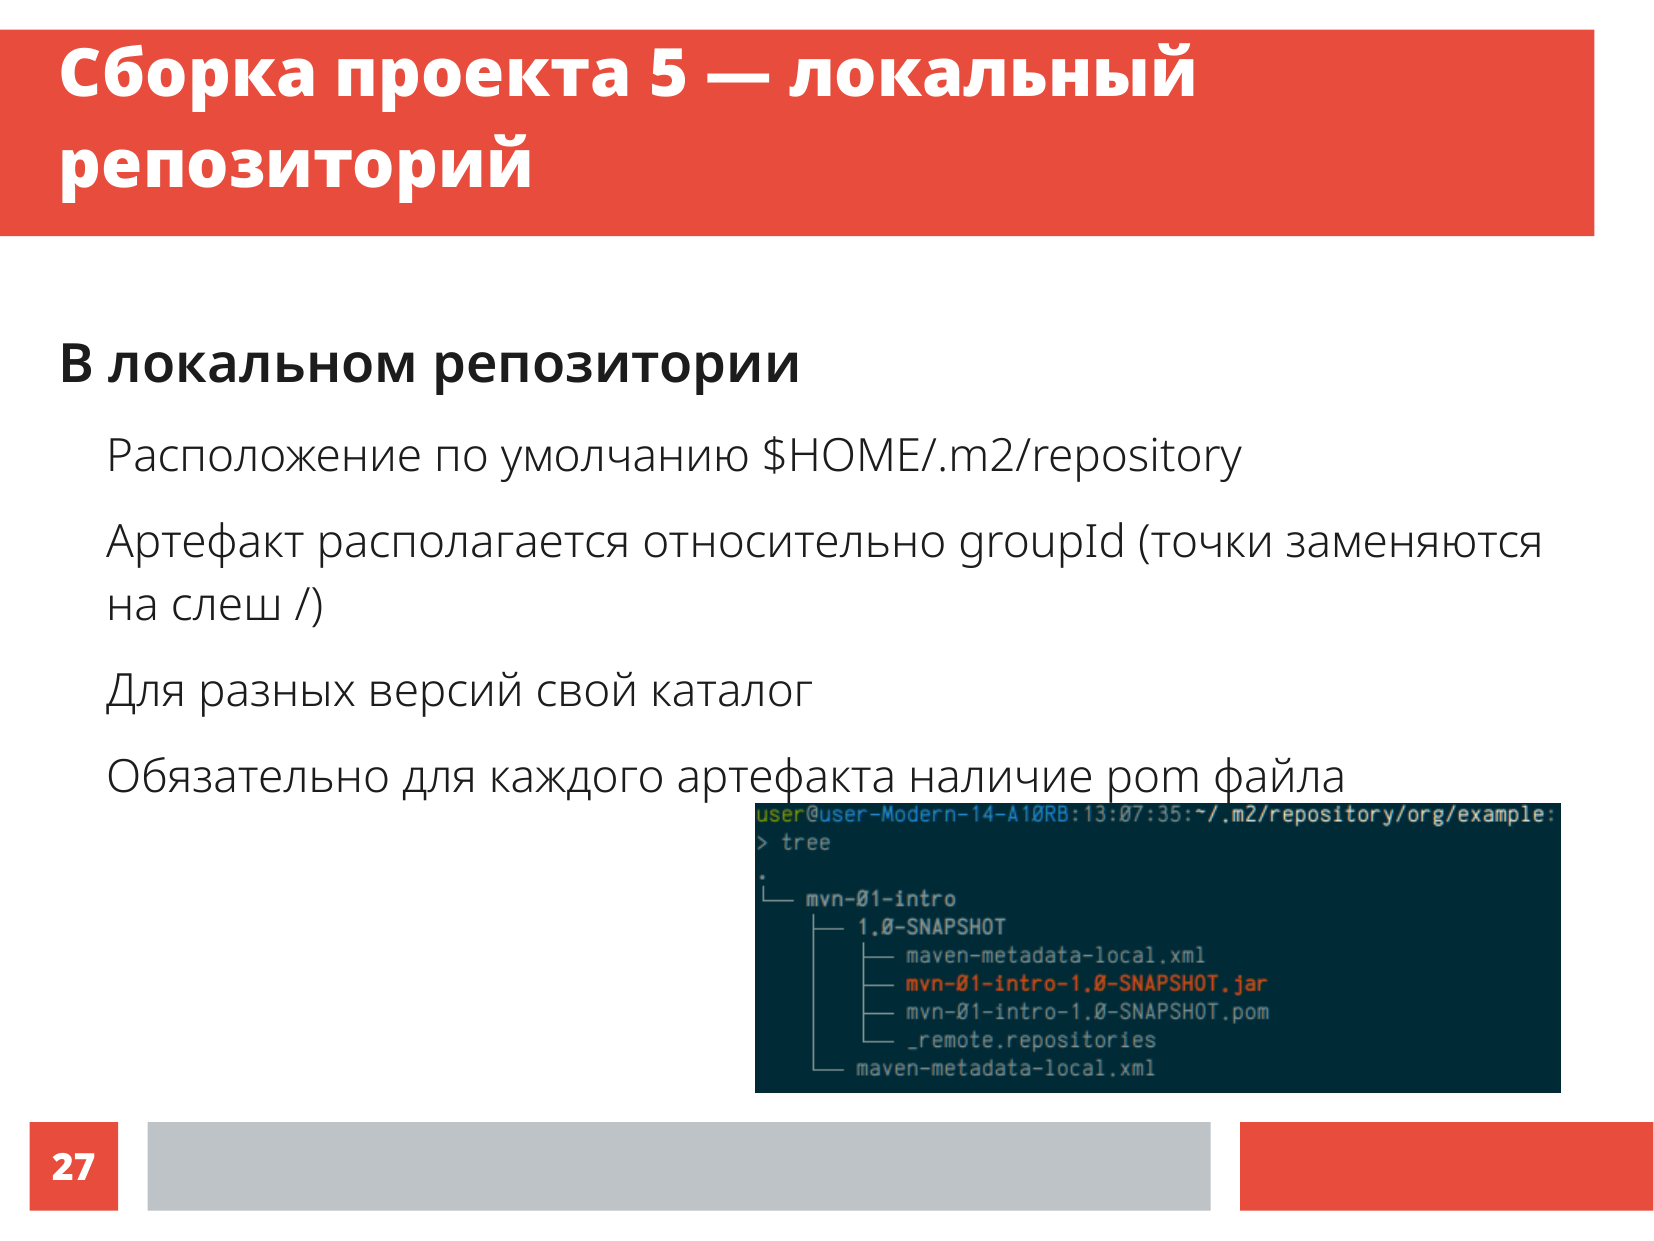

# Сборка проекта 5 — локальный репозиторий
В локальном репозитории
Расположение по умолчанию $HOME/.m2/repository
Артефакт располагается относительно groupId (точки заменяются на слеш /)
Для разных версий свой каталог
Обязательно для каждого артефакта наличие pom файла
27